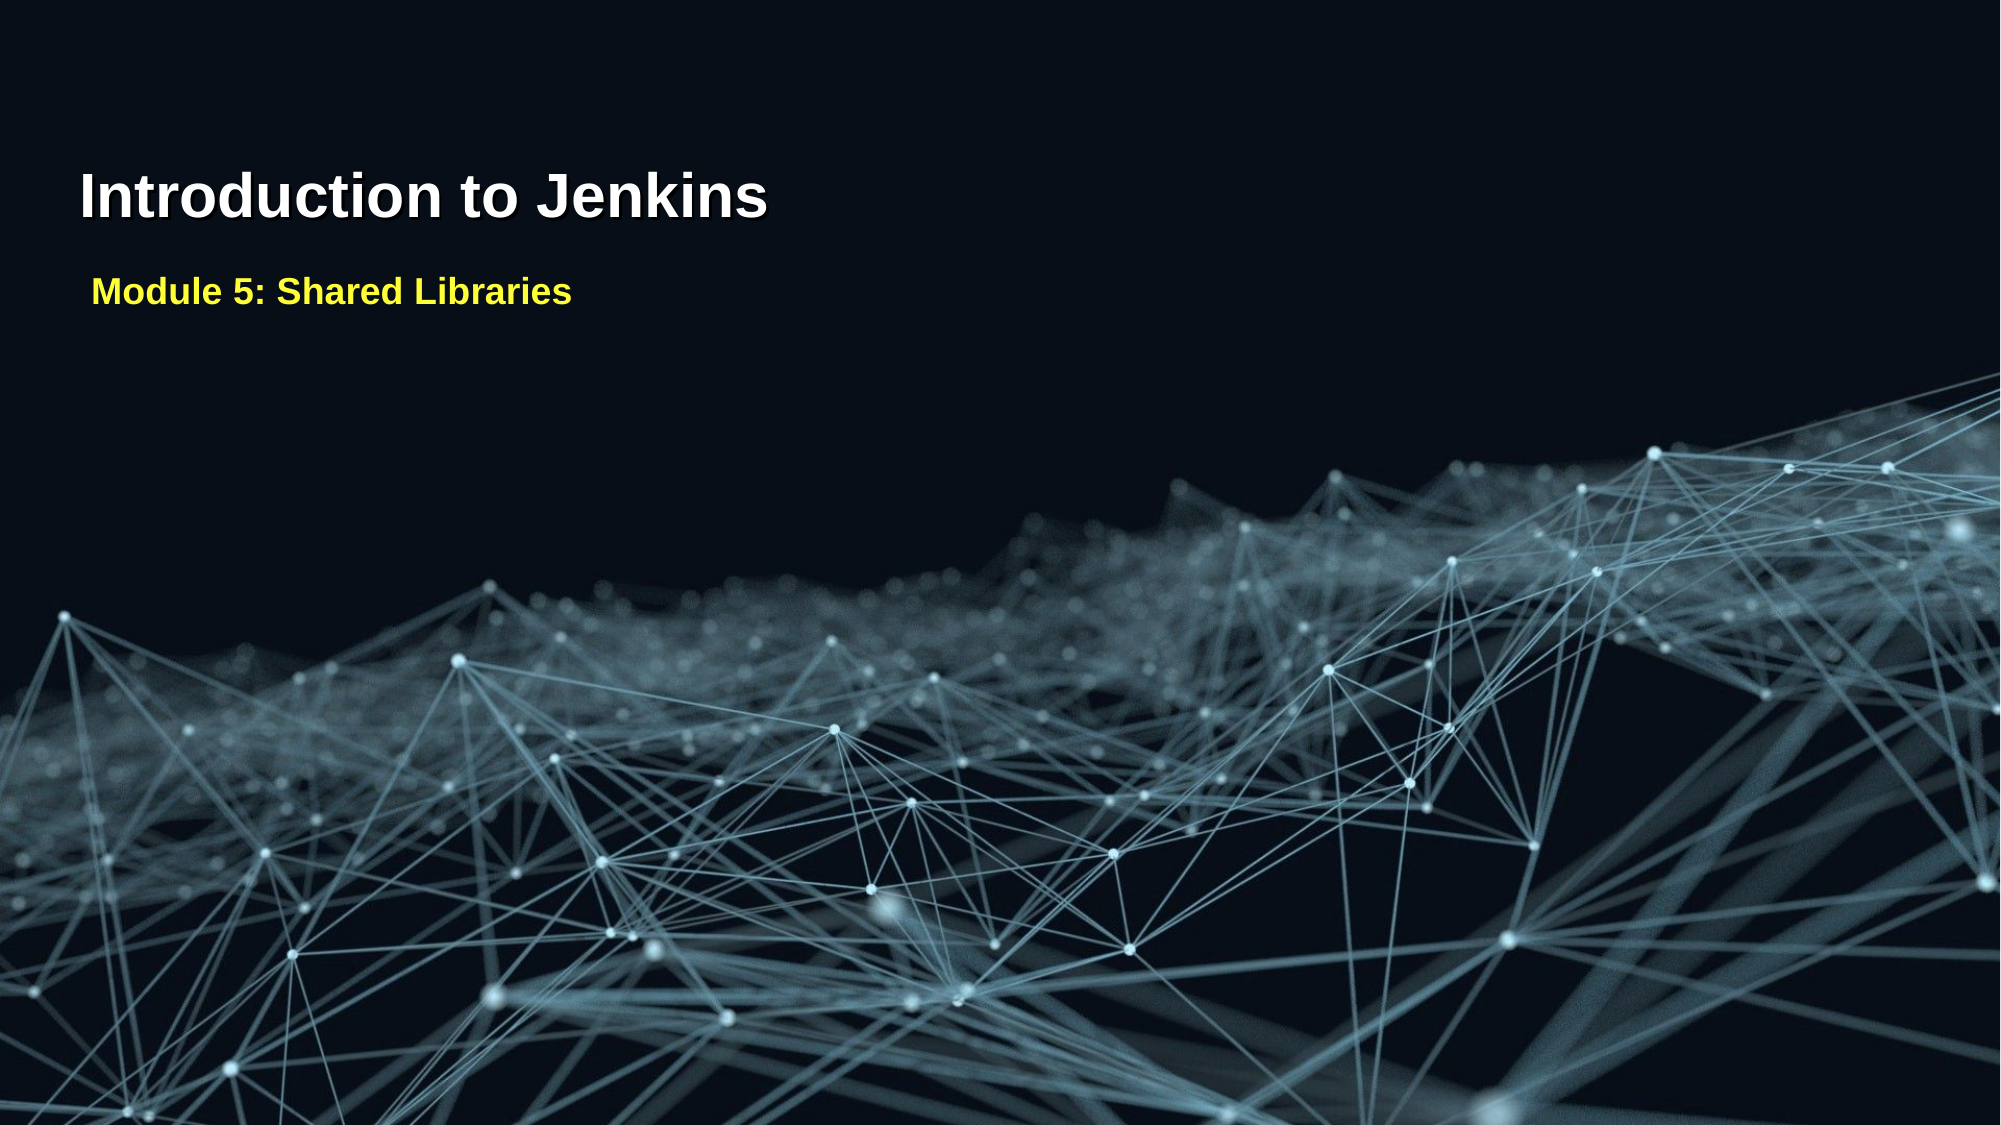

Introduction to Jenkins
Module 5: Shared Libraries